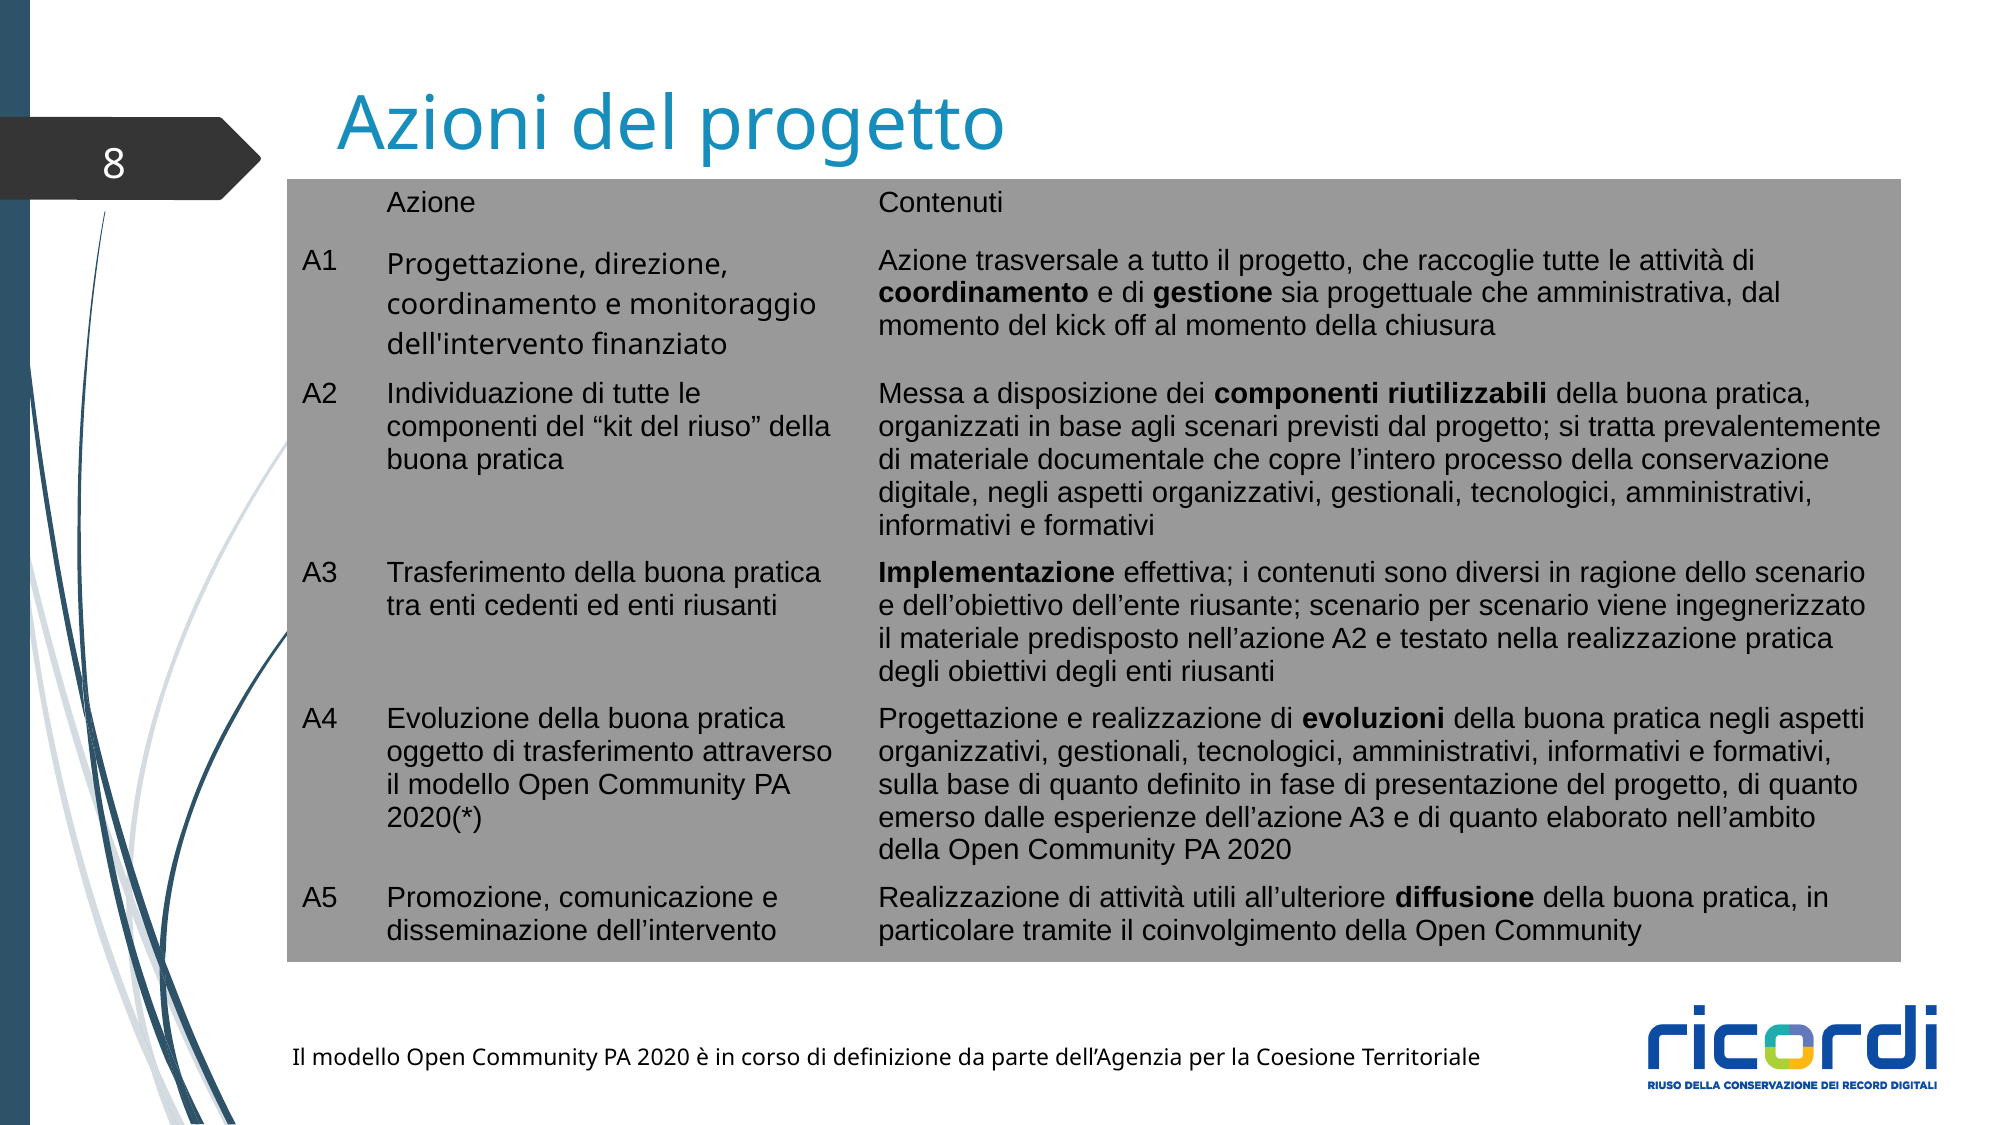

# Azioni del progetto
| | Azione | Contenuti |
| --- | --- | --- |
| A1 | Progettazione, direzione, coordinamento e monitoraggio dell'intervento finanziato | Azione trasversale a tutto il progetto, che raccoglie tutte le attività di coordinamento e di gestione sia progettuale che amministrativa, dal momento del kick off al momento della chiusura |
| A2 | Individuazione di tutte le componenti del “kit del riuso” della buona pratica | Messa a disposizione dei componenti riutilizzabili della buona pratica, organizzati in base agli scenari previsti dal progetto; si tratta prevalentemente di materiale documentale che copre l’intero processo della conservazione digitale, negli aspetti organizzativi, gestionali, tecnologici, amministrativi, informativi e formativi |
| A3 | Trasferimento della buona pratica tra enti cedenti ed enti riusanti | Implementazione effettiva; i contenuti sono diversi in ragione dello scenario e dell’obiettivo dell’ente riusante; scenario per scenario viene ingegnerizzato il materiale predisposto nell’azione A2 e testato nella realizzazione pratica degli obiettivi degli enti riusanti |
| A4 | Evoluzione della buona pratica oggetto di trasferimento attraverso il modello Open Community PA 2020(\*) | Progettazione e realizzazione di evoluzioni della buona pratica negli aspetti organizzativi, gestionali, tecnologici, amministrativi, informativi e formativi, sulla base di quanto definito in fase di presentazione del progetto, di quanto emerso dalle esperienze dell’azione A3 e di quanto elaborato nell’ambito della Open Community PA 2020 |
| A5 | Promozione, comunicazione e disseminazione dell’intervento | Realizzazione di attività utili all’ulteriore diffusione della buona pratica, in particolare tramite il coinvolgimento della Open Community |
Il modello Open Community PA 2020 è in corso di definizione da parte dell’Agenzia per la Coesione Territoriale